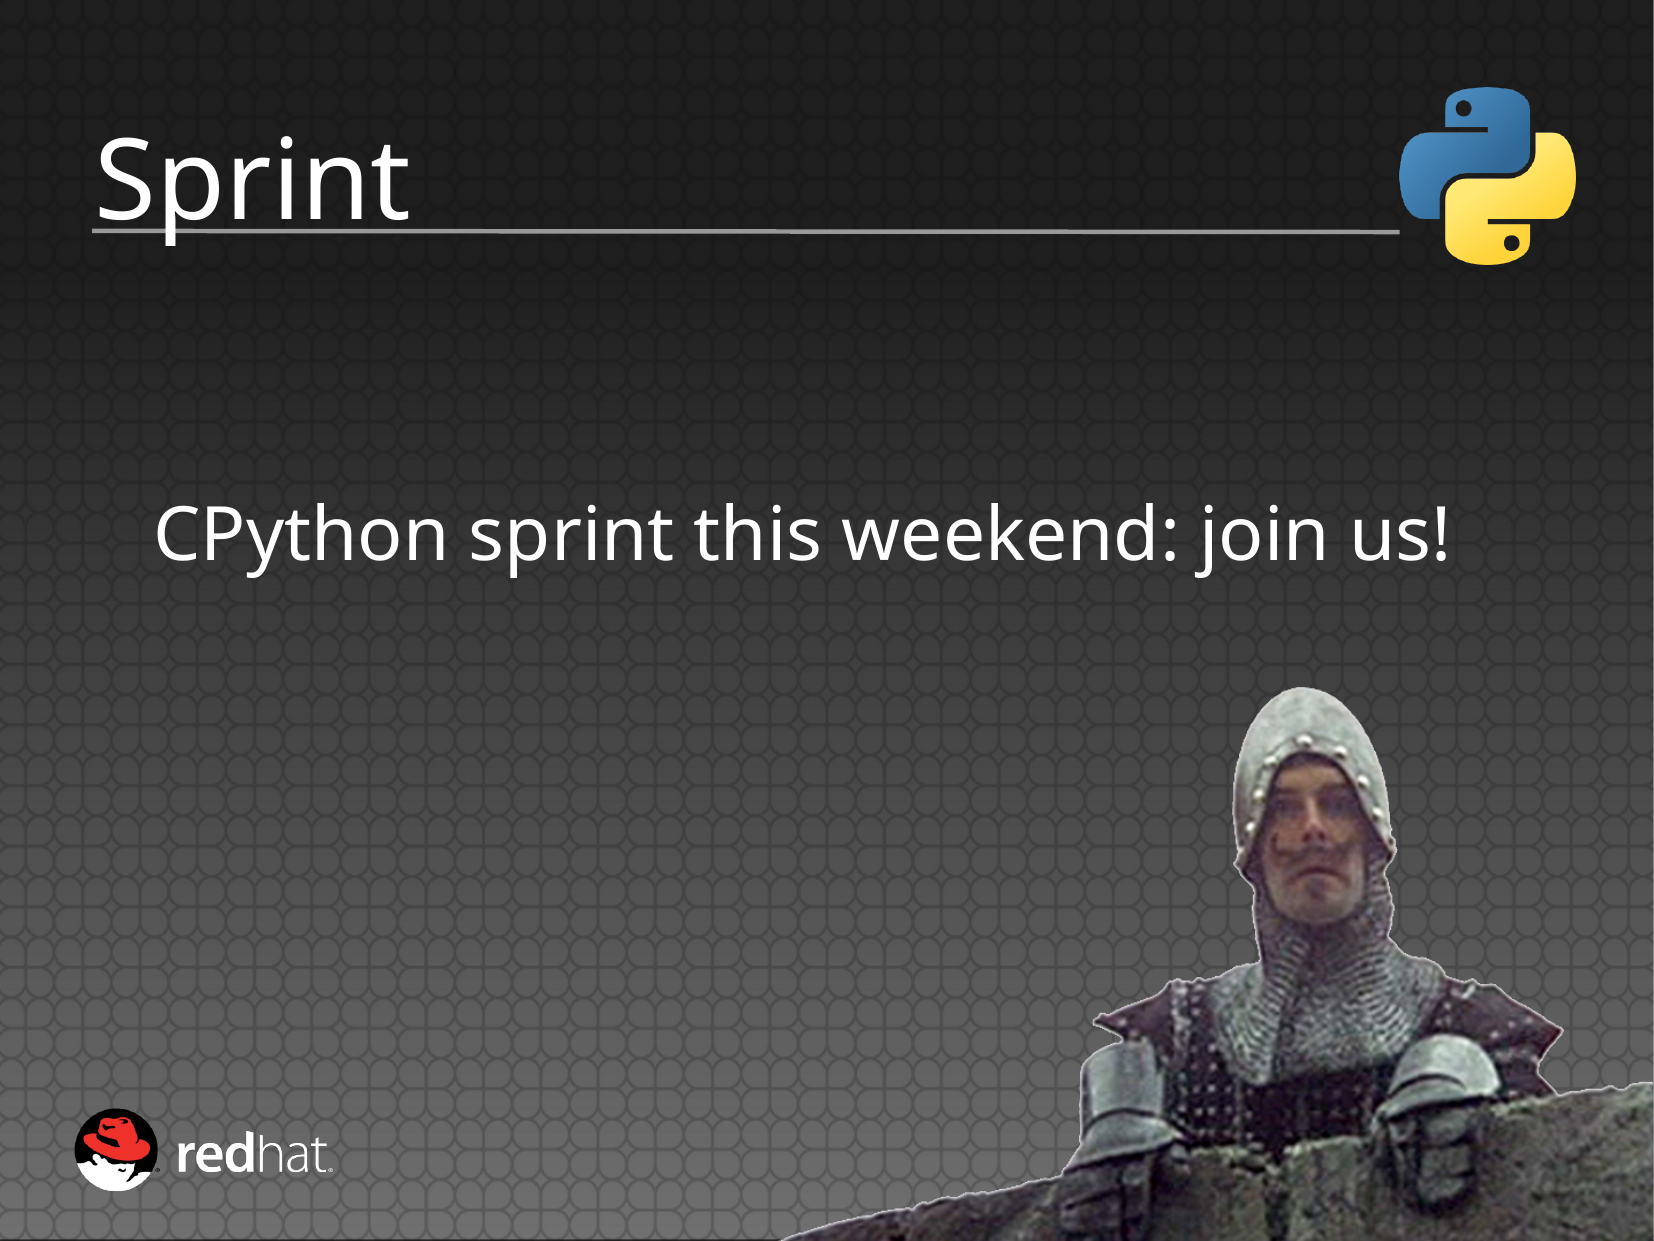

# Sprint
CPython sprint this weekend: join us!